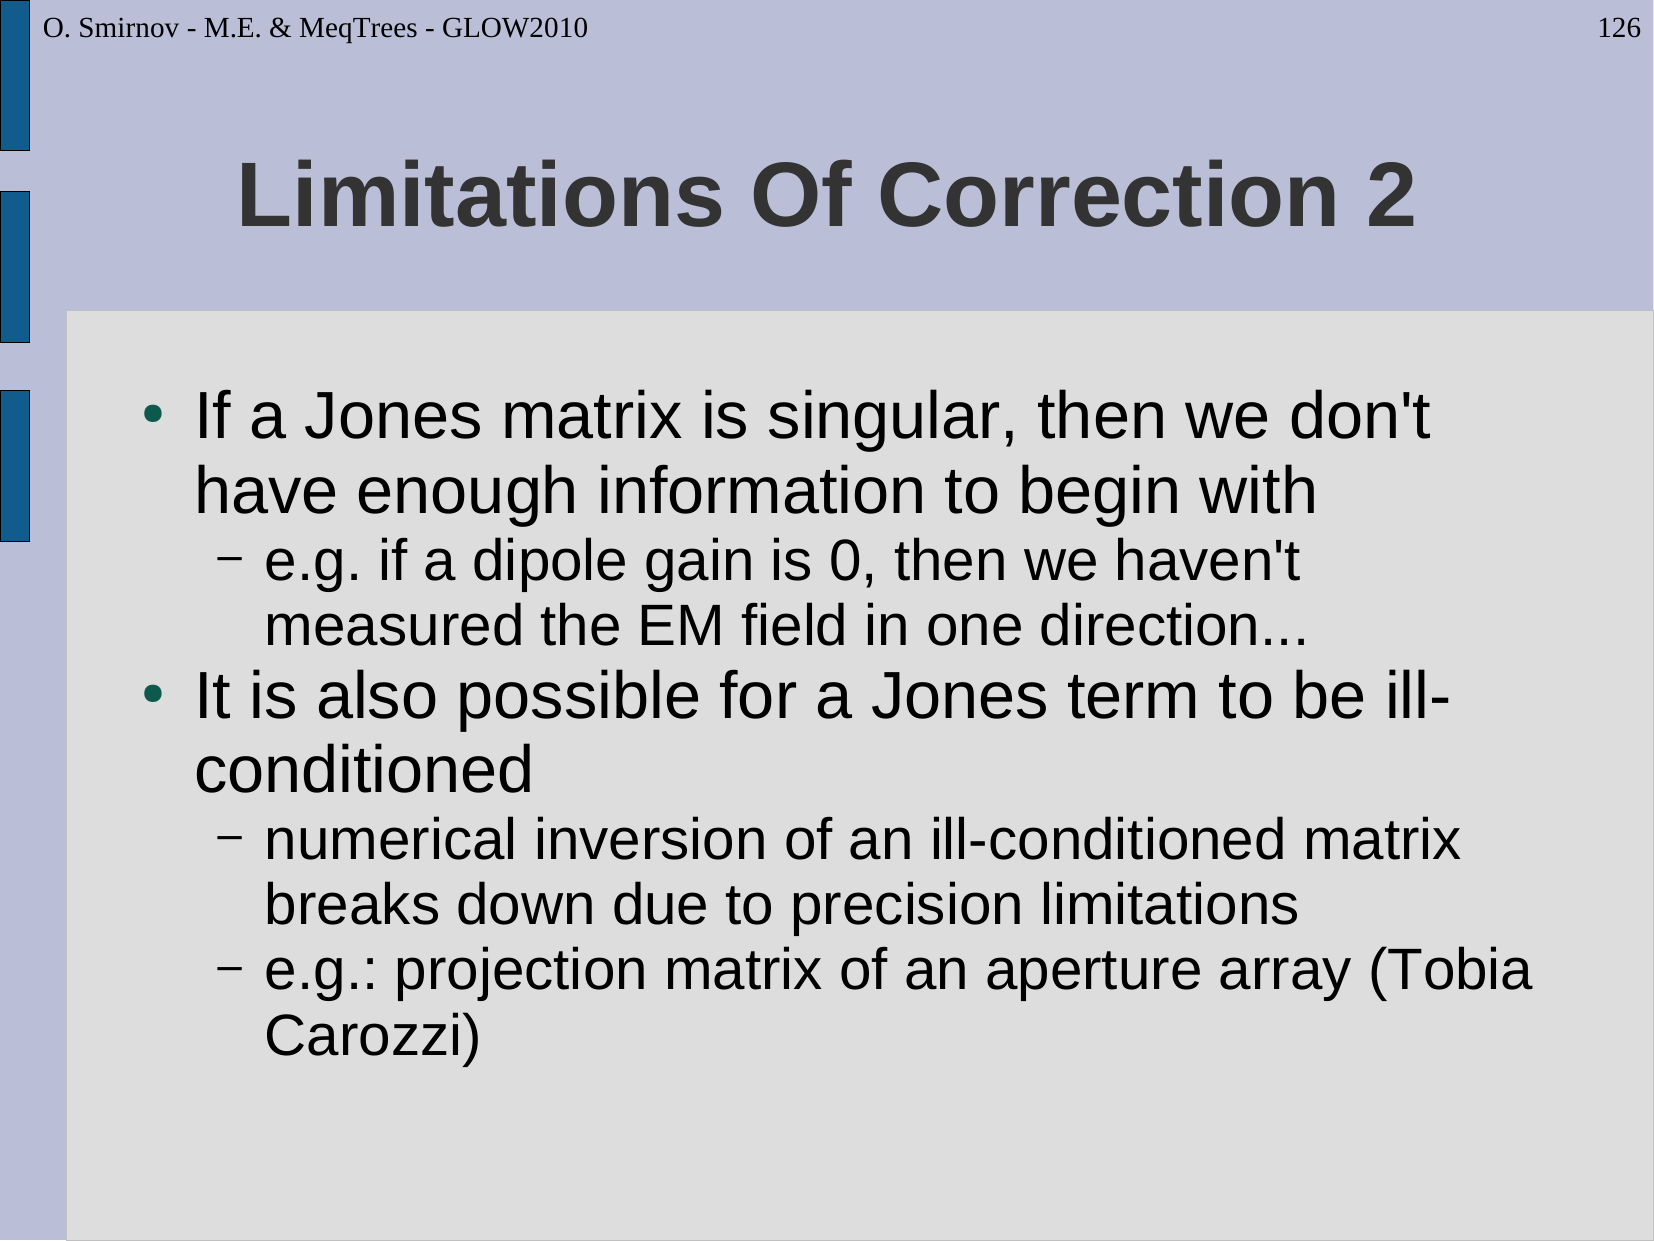

O. Smirnov - M.E. & MeqTrees - GLOW2010
126
# Limitations Of Correction 2
If a Jones matrix is singular, then we don't have enough information to begin with
e.g. if a dipole gain is 0, then we haven't measured the EM field in one direction...
It is also possible for a Jones term to be ill-conditioned
numerical inversion of an ill-conditioned matrix breaks down due to precision limitations
e.g.: projection matrix of an aperture array (Tobia Carozzi)